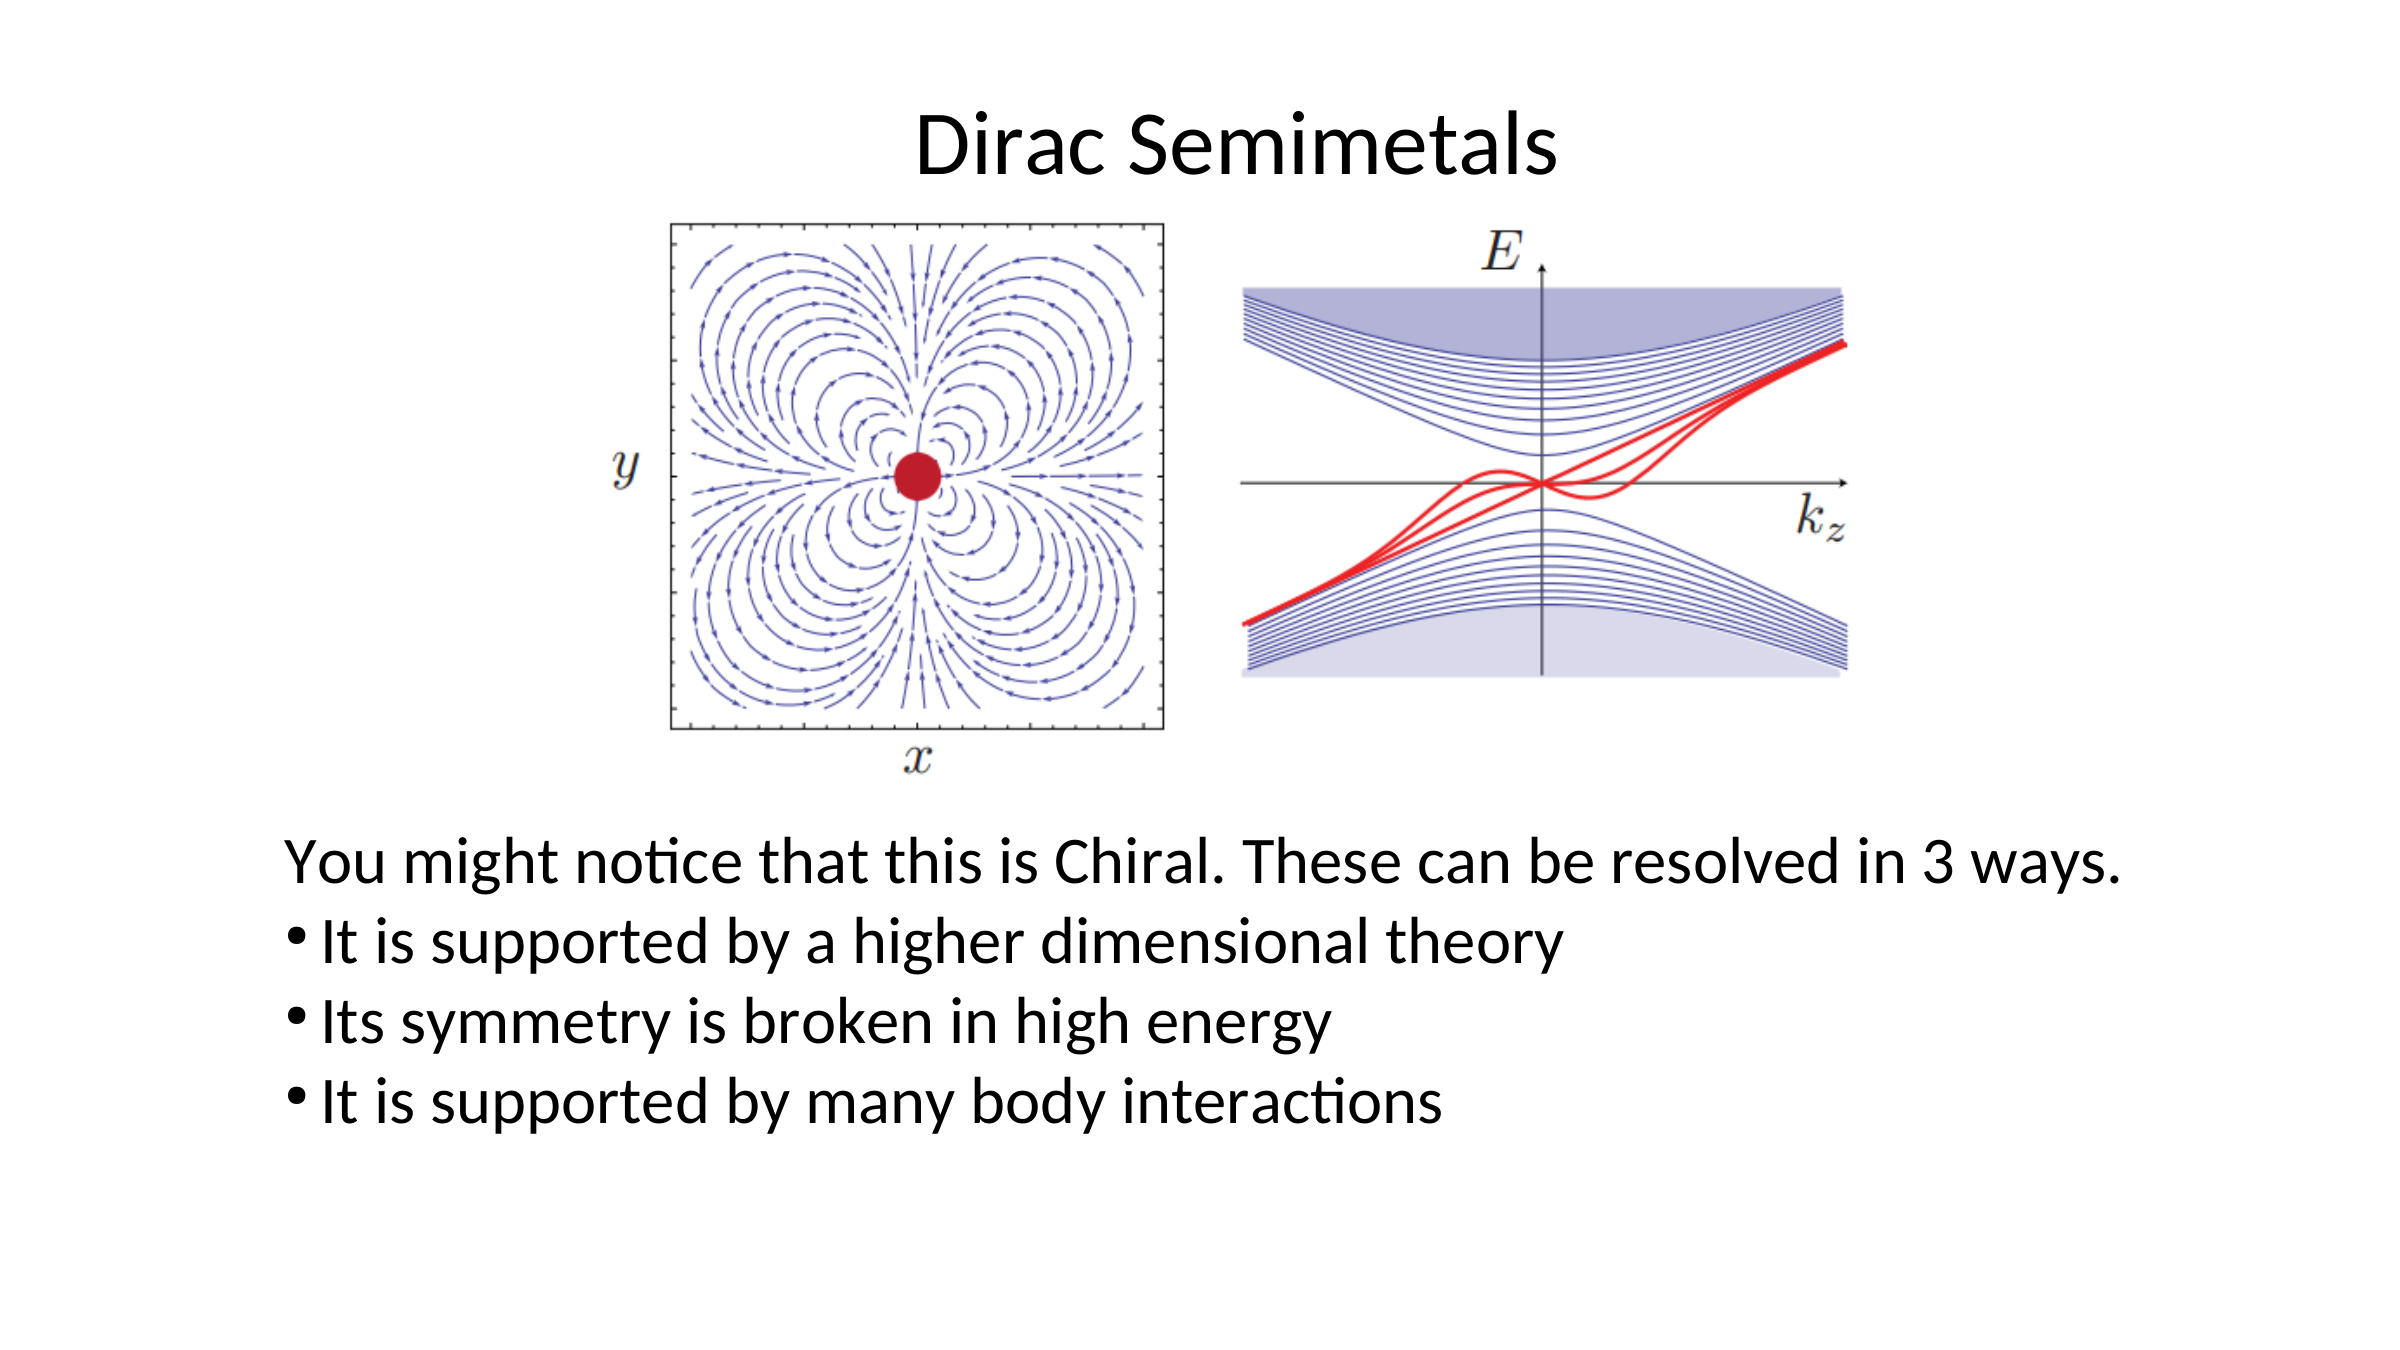

Dirac Semimetals
You might notice that this is Chiral. These can be resolved in 3 ways.
It is supported by a higher dimensional theory
Its symmetry is broken in high energy
It is supported by many body interactions